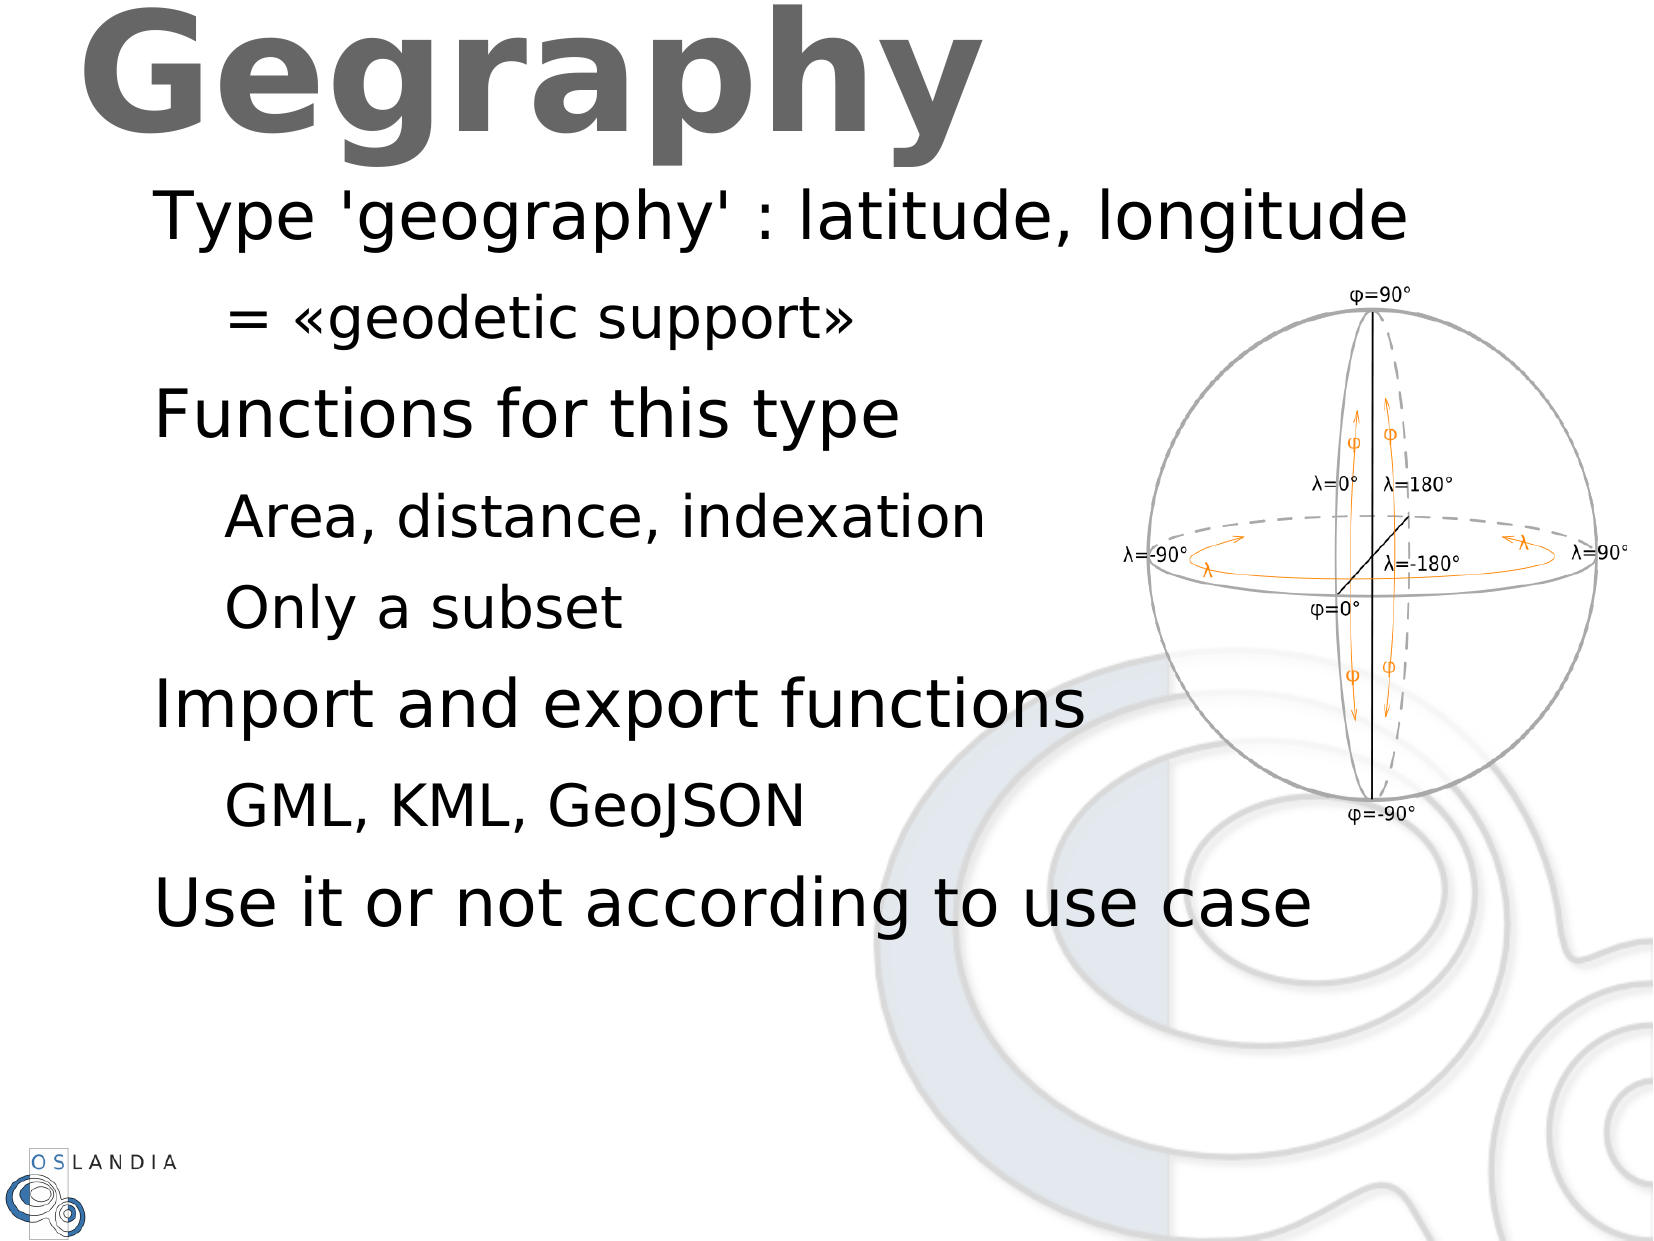

# Gegraphy
Type 'geography' : latitude, longitude
= «geodetic support»
Functions for this type
Area, distance, indexation
Only a subset
Import and export functions
GML, KML, GeoJSON
Use it or not according to use case